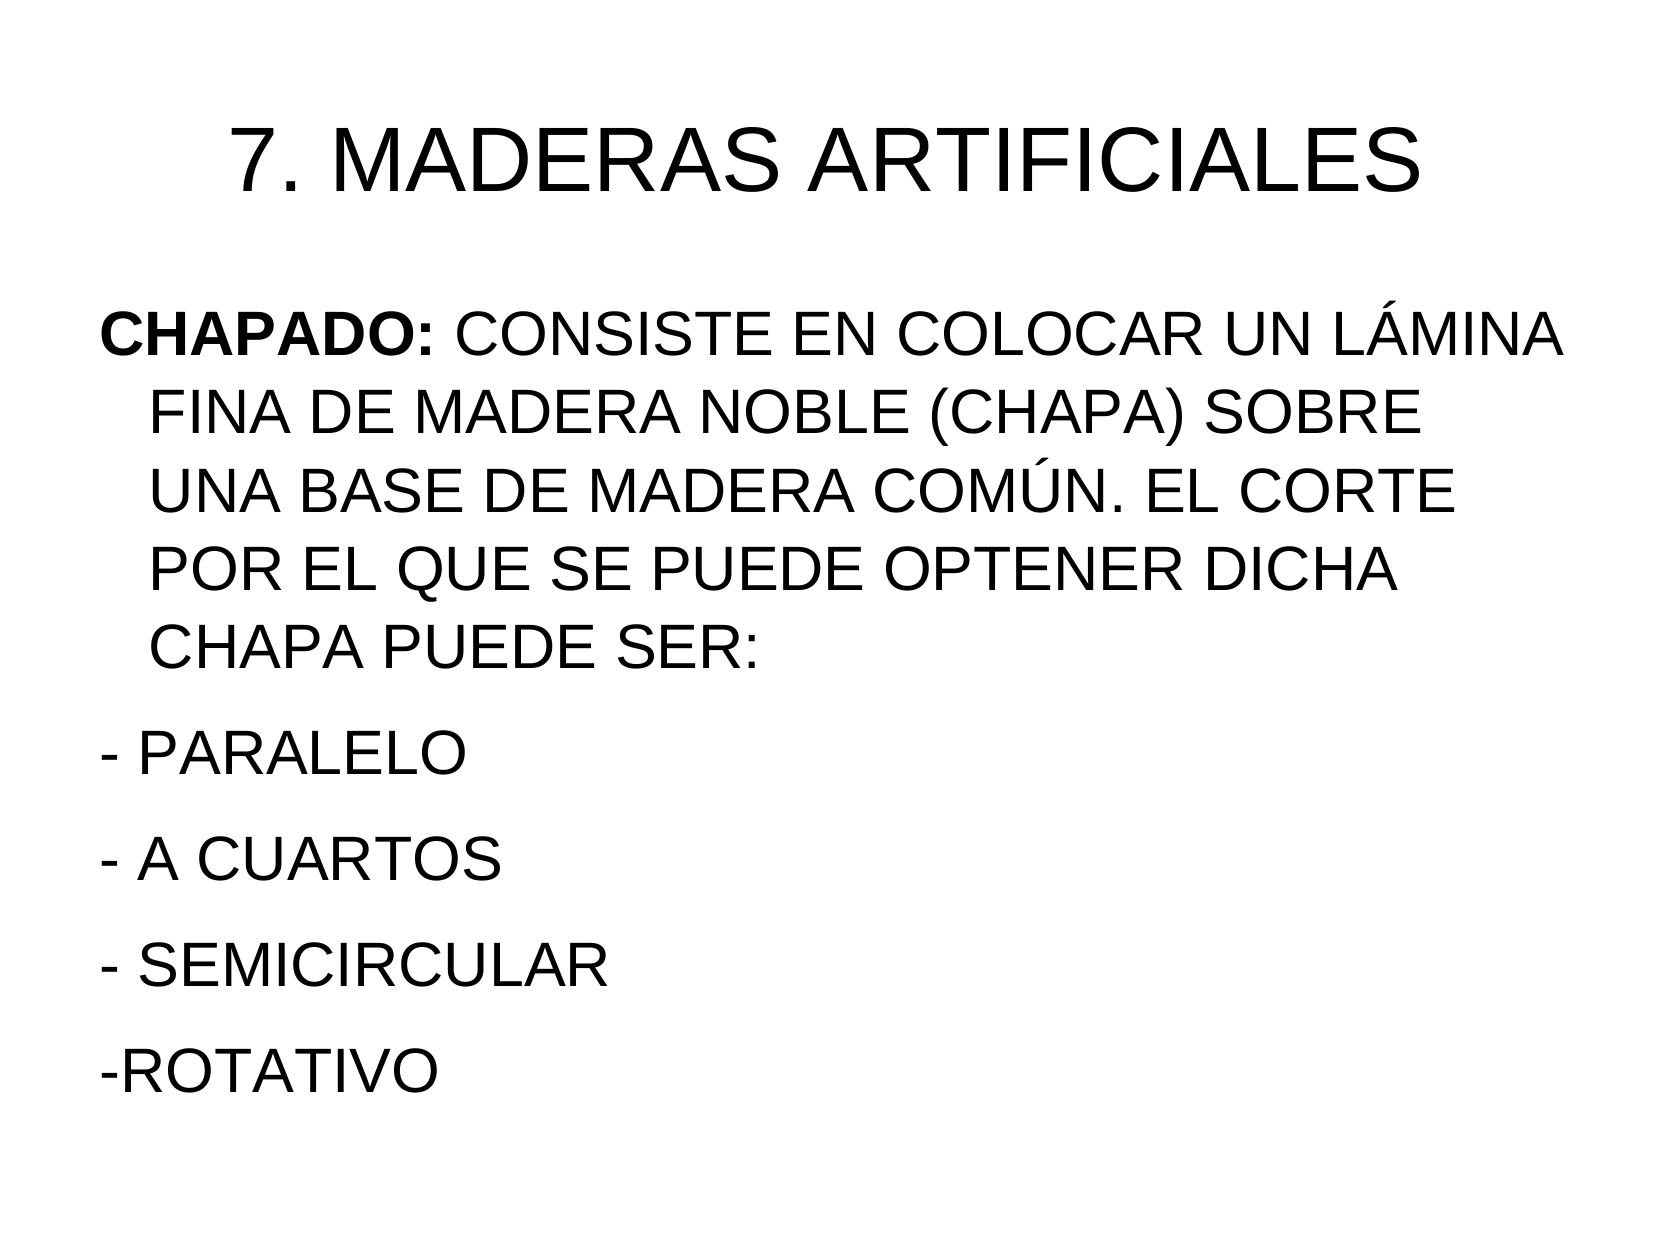

# 7. MADERAS ARTIFICIALES
CHAPADO: CONSISTE EN COLOCAR UN LÁMINA FINA DE MADERA NOBLE (CHAPA) SOBRE UNA BASE DE MADERA COMÚN. EL CORTE POR EL QUE SE PUEDE OPTENER DICHA CHAPA PUEDE SER:
- PARALELO
- A CUARTOS
- SEMICIRCULAR
-ROTATIVO